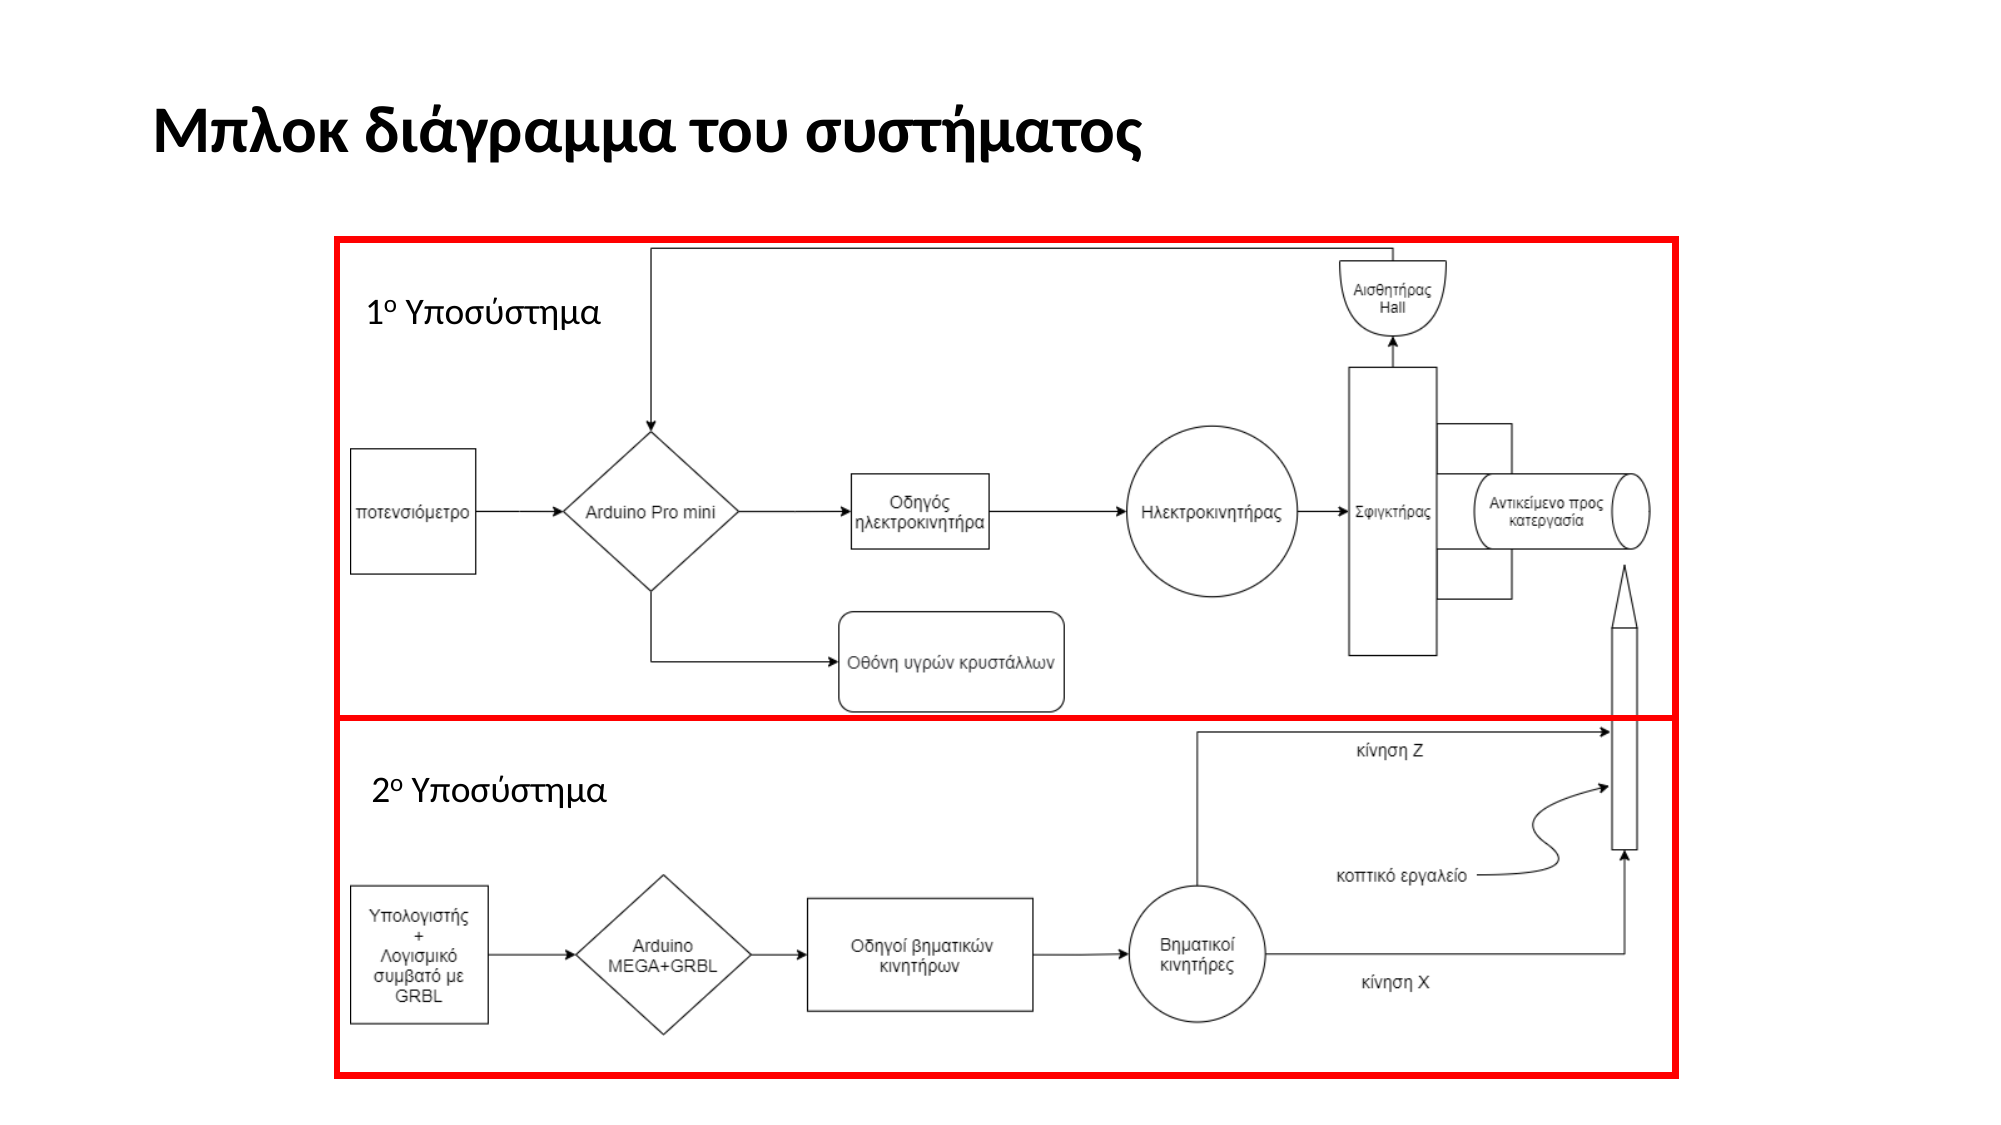

# Μπλοκ διάγραμμα του συστήματος
1ο Υποσύστημα
2ο Υποσύστημα